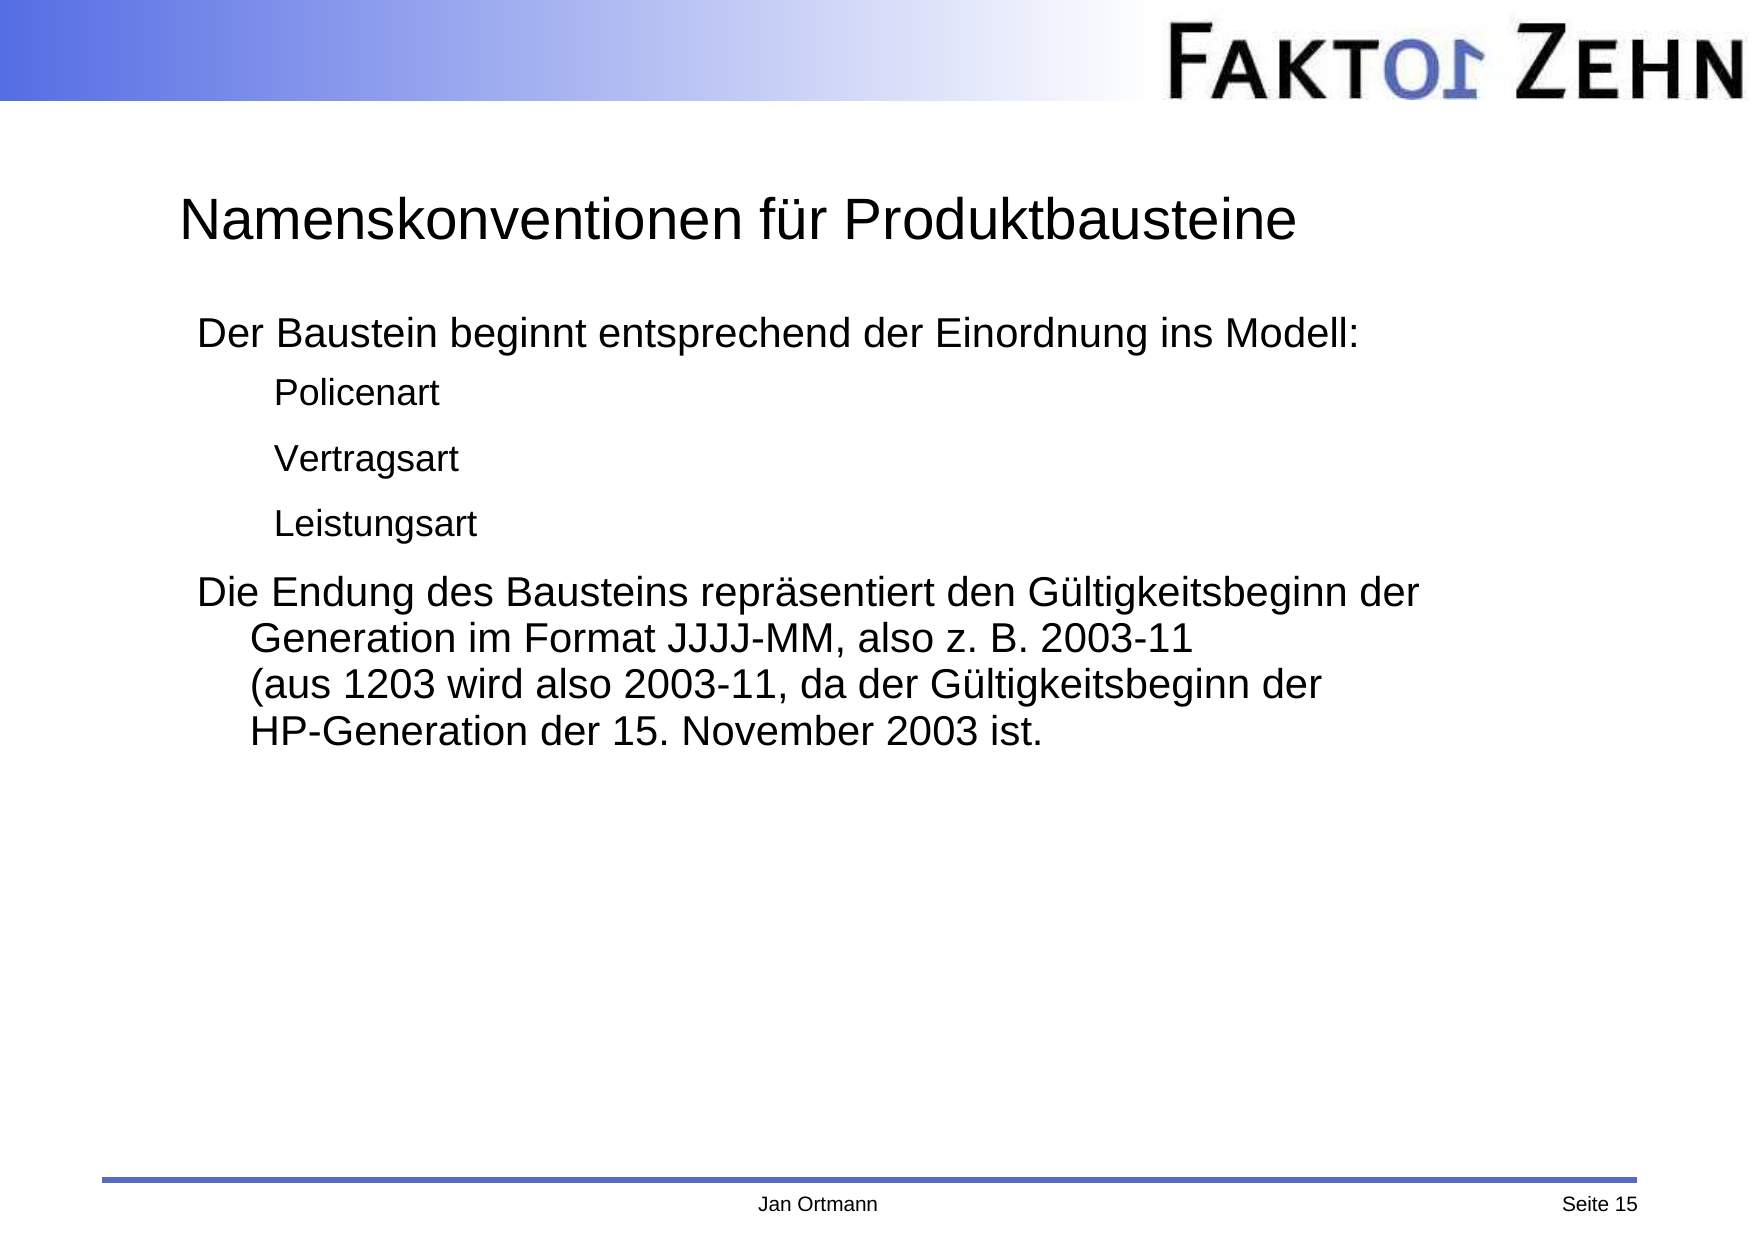

# Namenskonventionen für Produktbausteine
Der Baustein beginnt entsprechend der Einordnung ins Modell:
Policenart
Vertragsart
Leistungsart
Die Endung des Bausteins repräsentiert den Gültigkeitsbeginn der Generation im Format JJJJ-MM, also z. B. 2003-11
(aus 1203 wird also 2003-11, da der Gültigkeitsbeginn der
HP-Generation der 15. November 2003 ist.